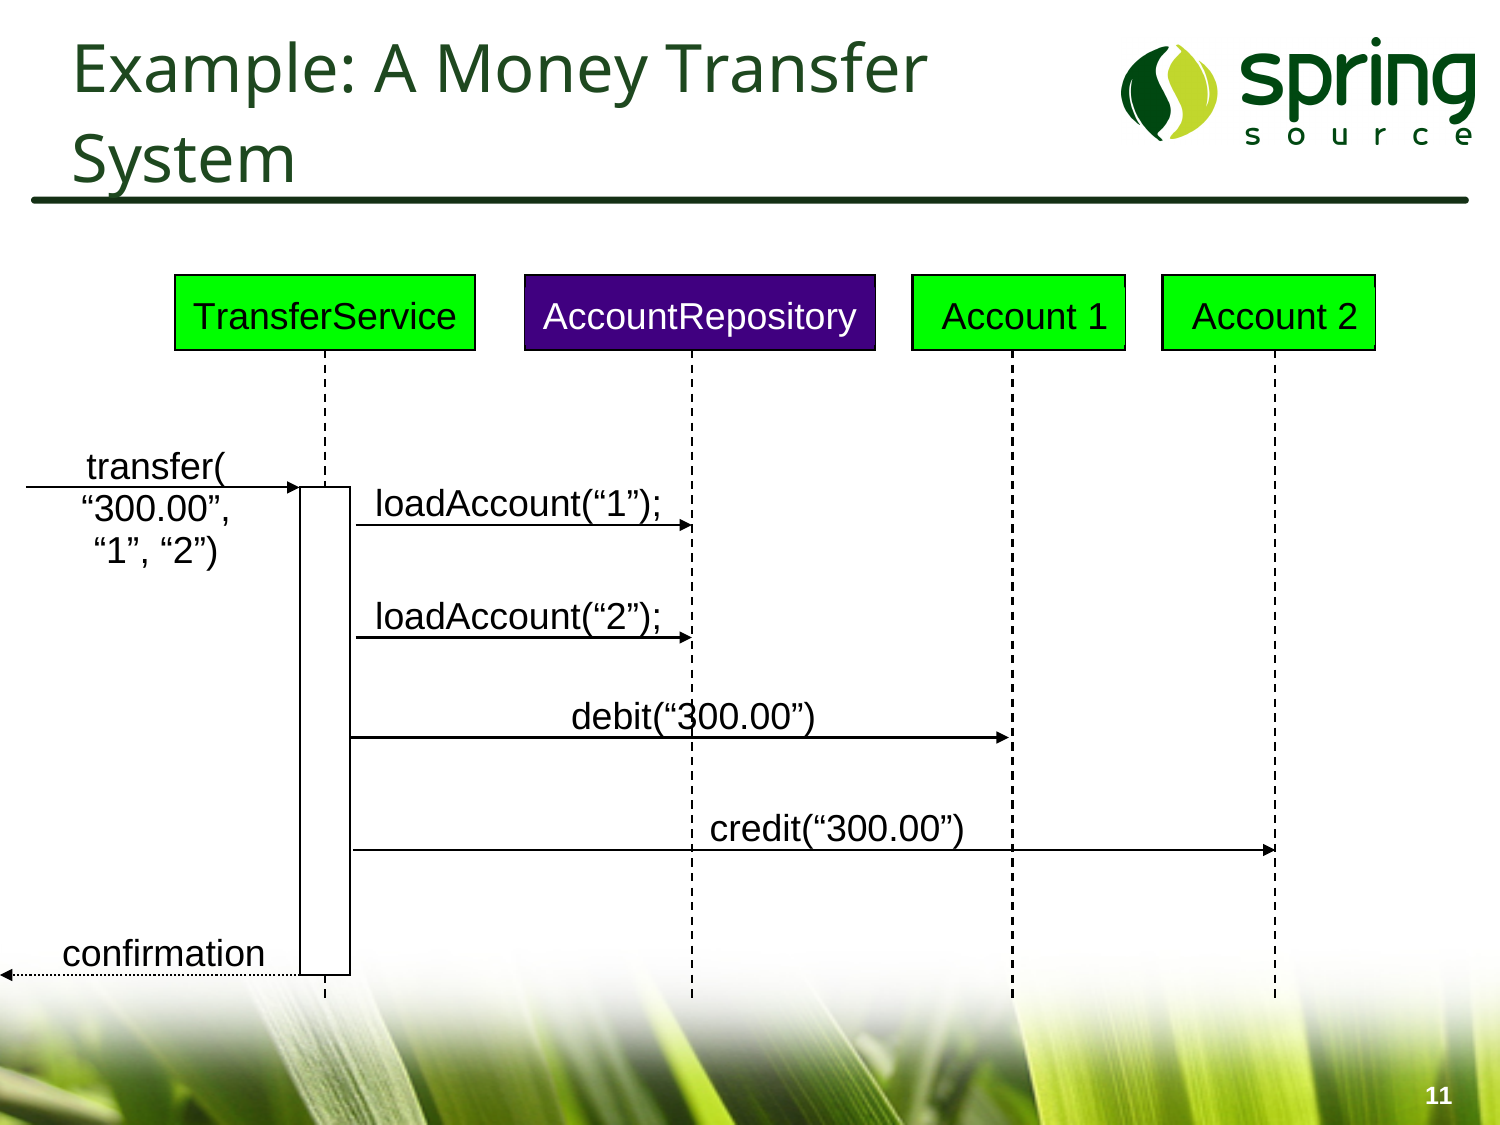

# Example: A Money Transfer System
TransferService
AccountRepository
Account 1
Account 2
transfer(
“300.00”,
“1”, “2”)
loadAccount(“1”);
loadAccount(“2”);
debit(“300.00”)
credit(“300.00”)
confirmation